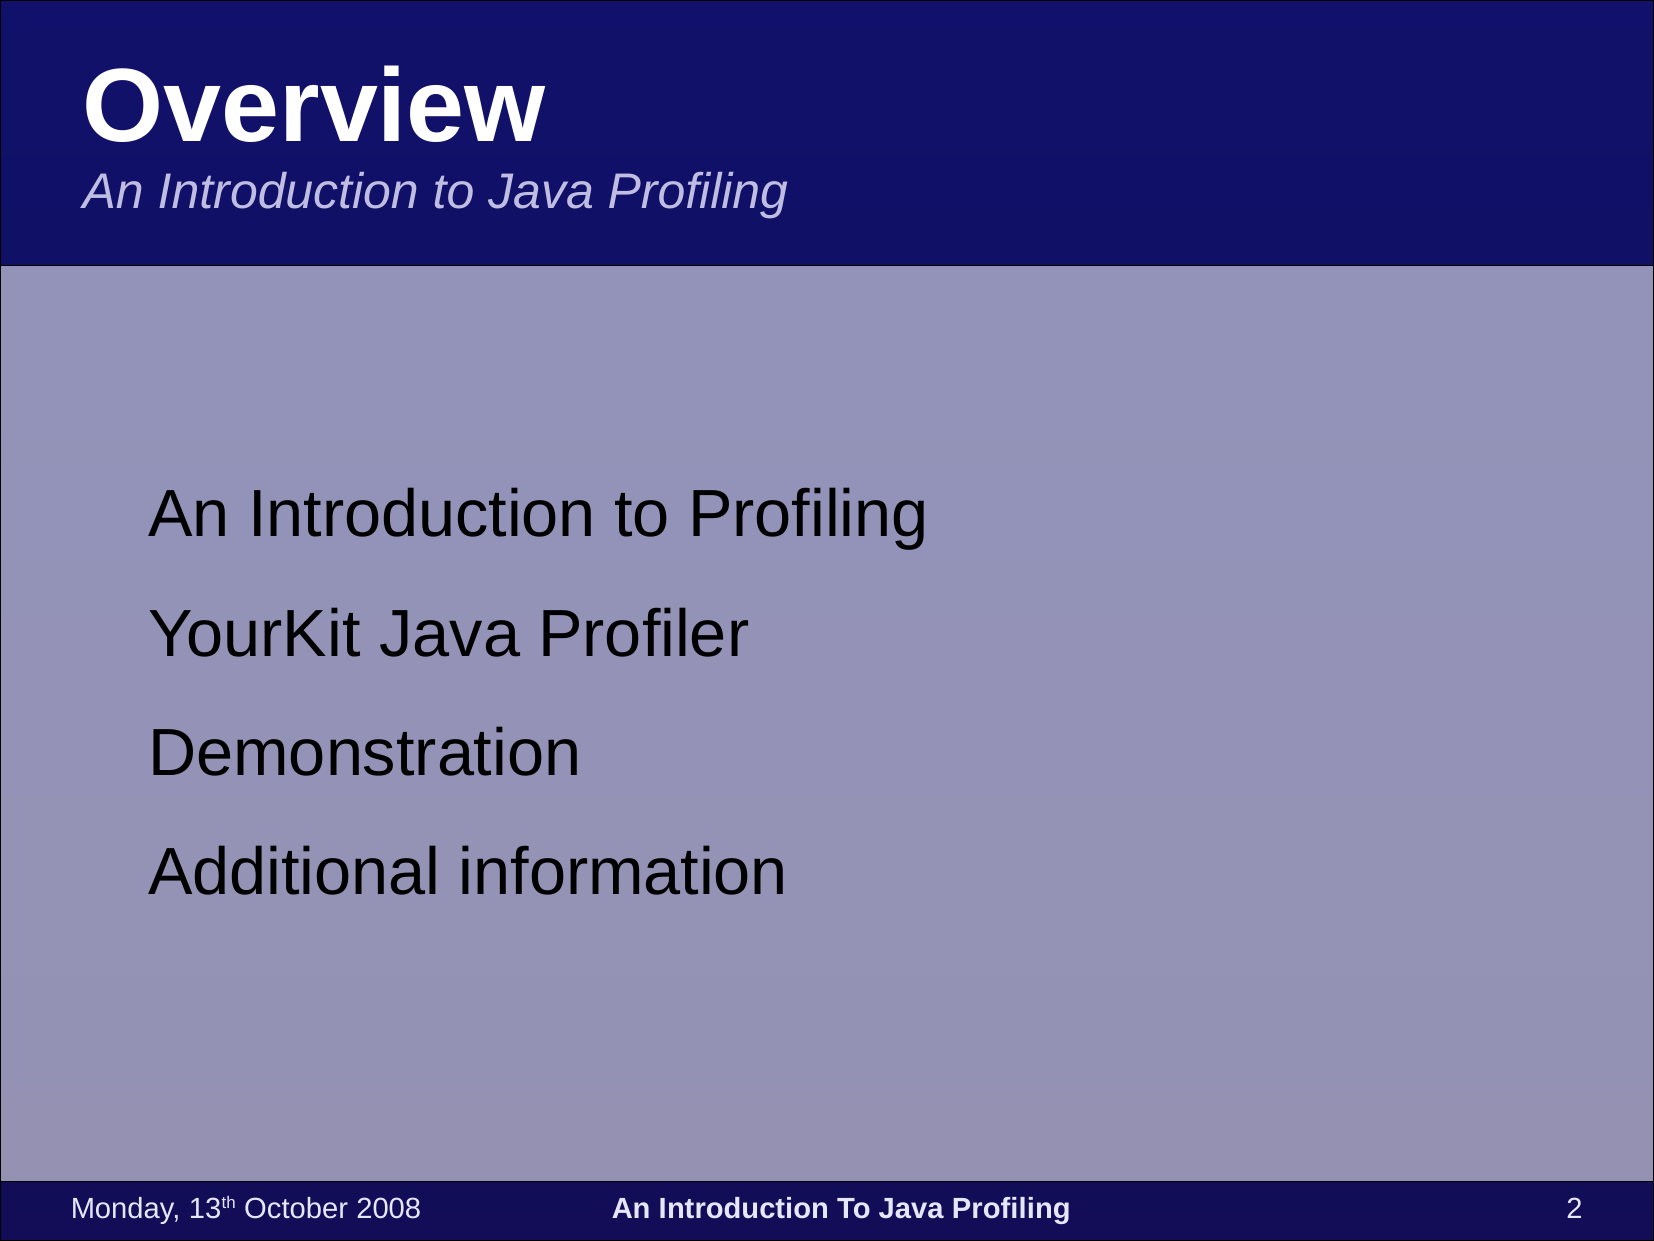

# Overview An Introduction to Java Profiling
 An Introduction to Profiling
 YourKit Java Profiler
 Demonstration
 Additional information
2